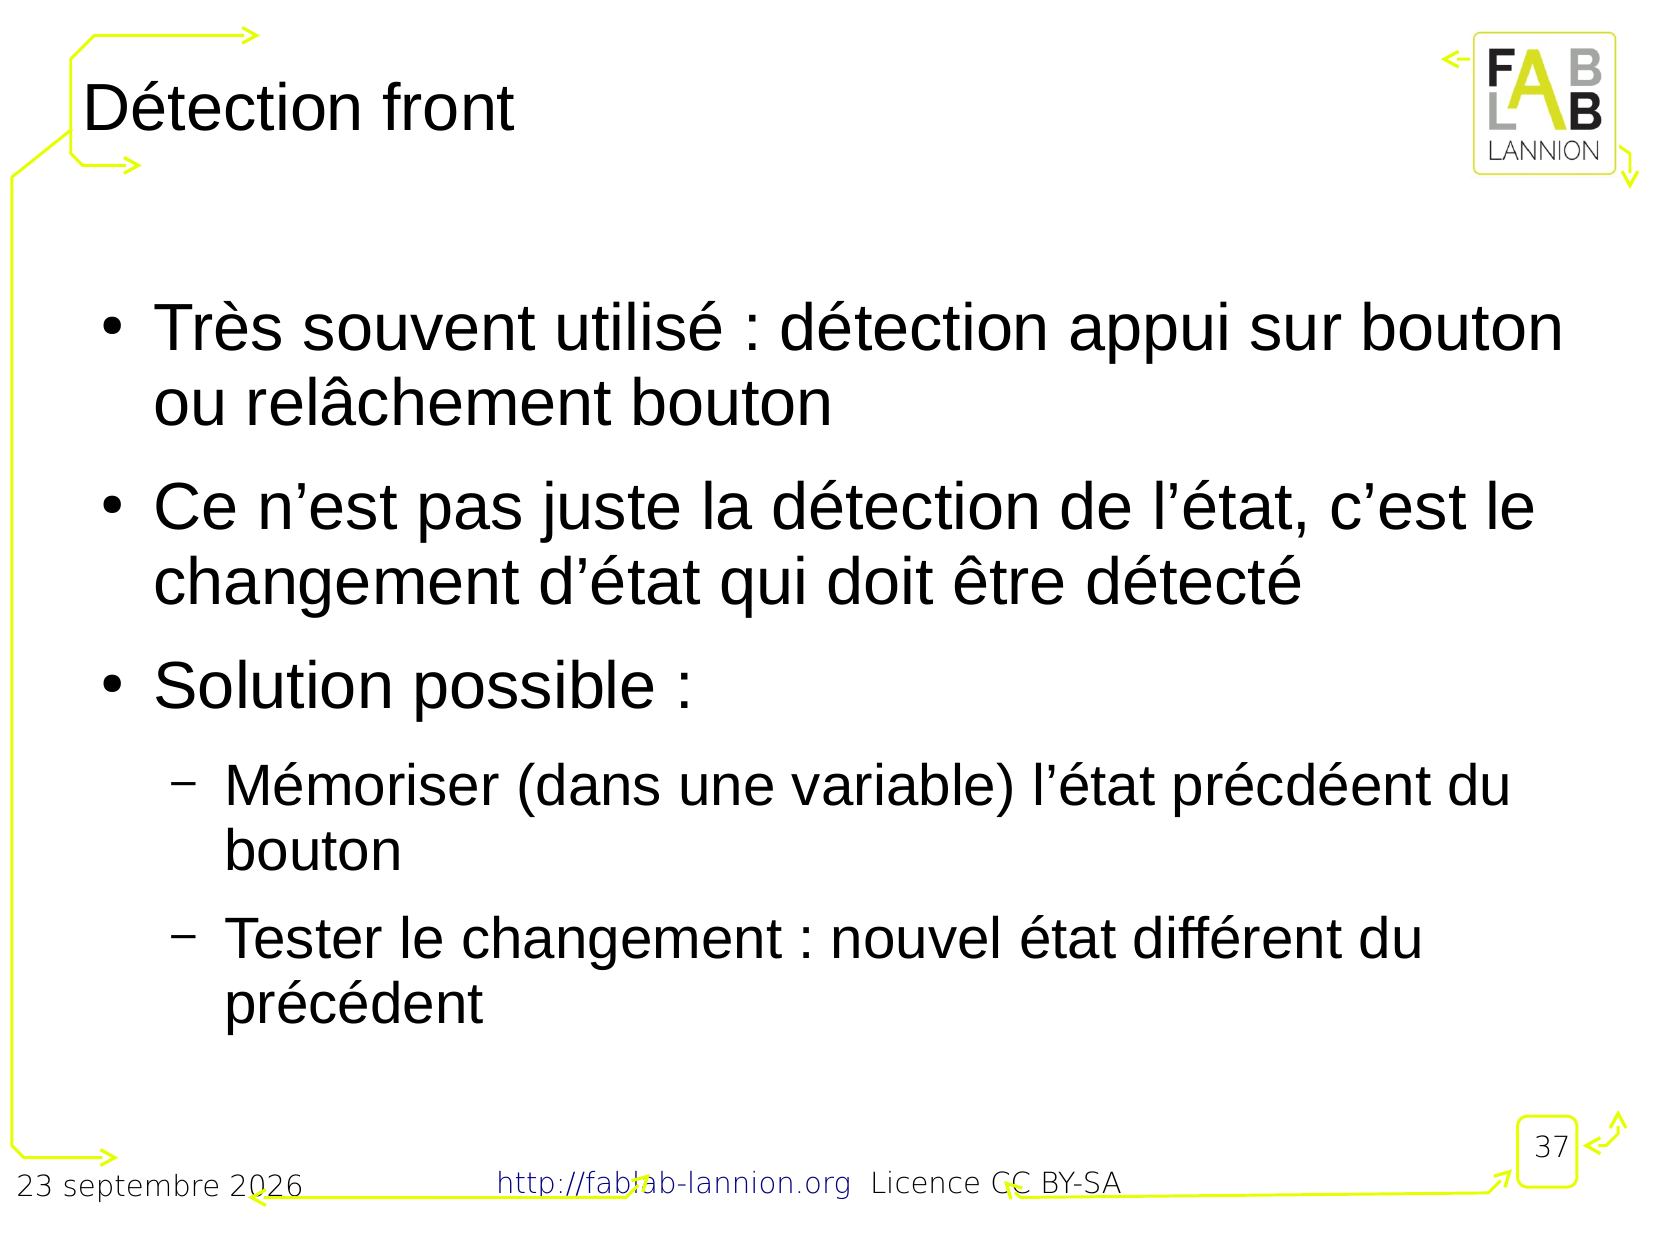

# Détection front
Très souvent utilisé : détection appui sur bouton ou relâchement bouton
Ce n’est pas juste la détection de l’état, c’est le changement d’état qui doit être détecté
Solution possible :
Mémoriser (dans une variable) l’état précdéent du bouton
Tester le changement : nouvel état différent du précédent
37